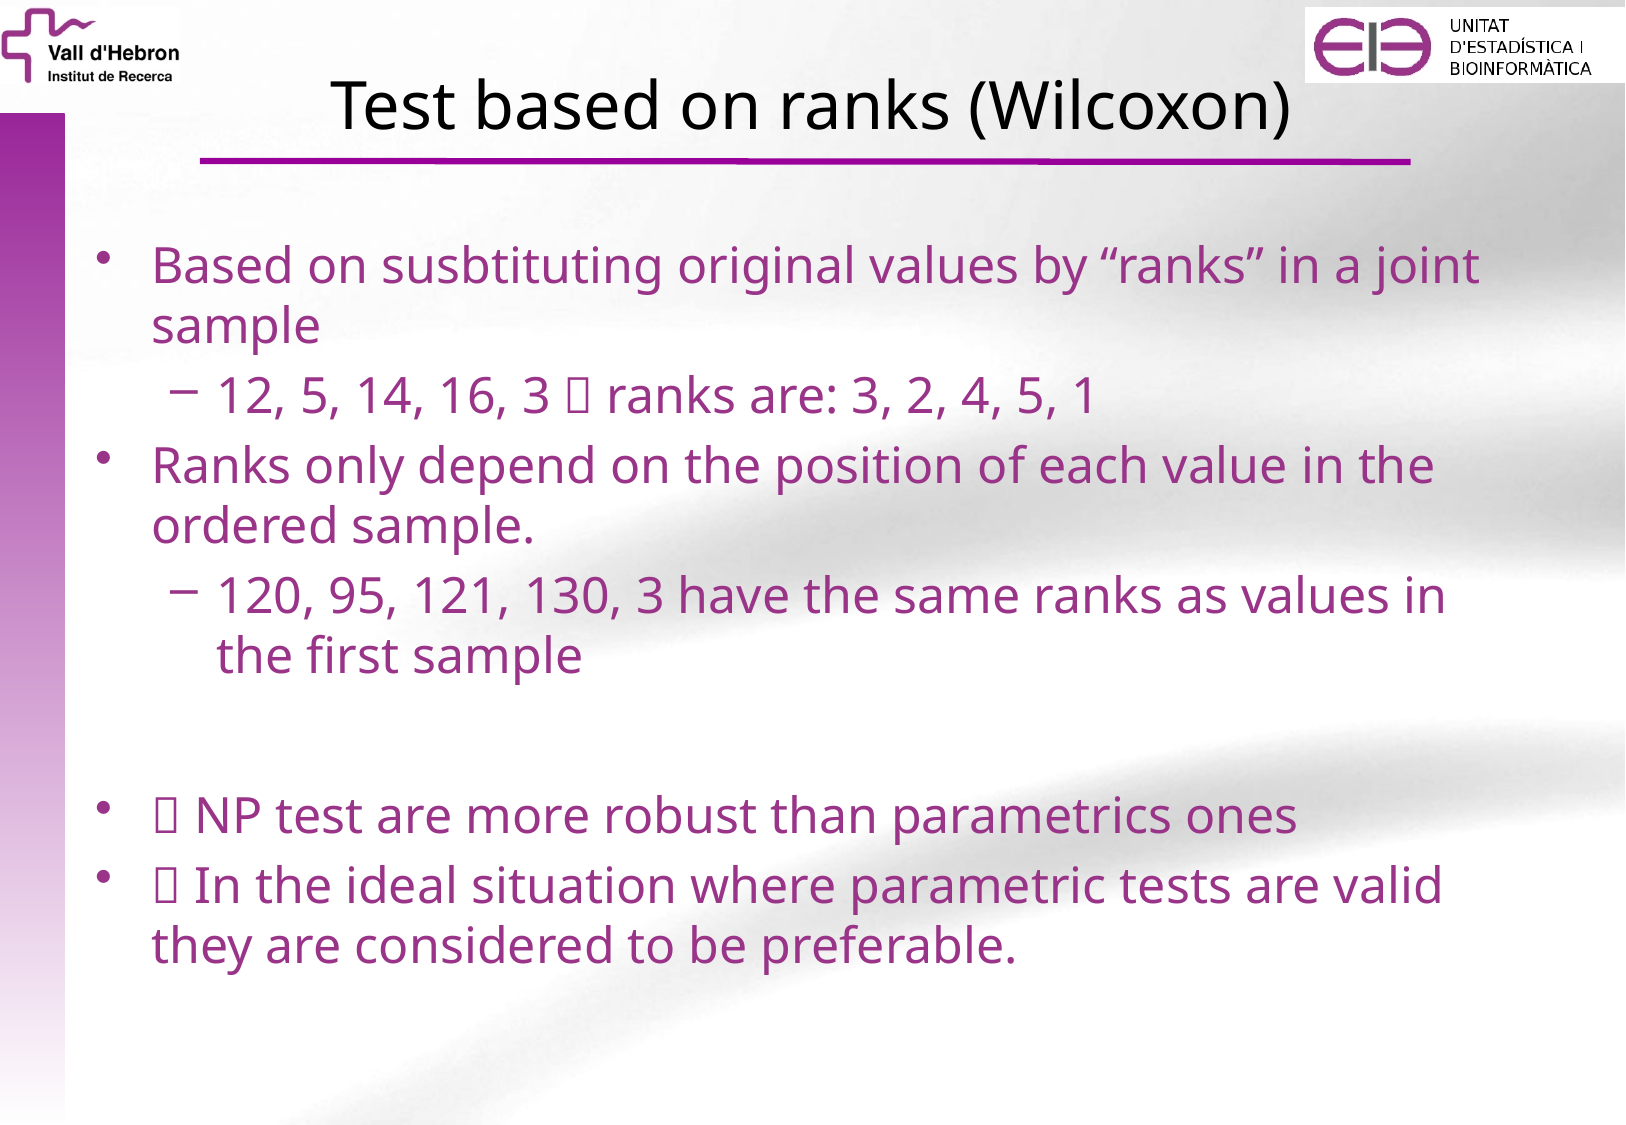

# Test based on ranks (Wilcoxon)
Based on susbtituting original values by “ranks” in a joint sample
12, 5, 14, 16, 3  ranks are: 3, 2, 4, 5, 1
Ranks only depend on the position of each value in the ordered sample.
120, 95, 121, 130, 3 have the same ranks as values in the first sample
 NP test are more robust than parametrics ones
 In the ideal situation where parametric tests are valid they are considered to be preferable.